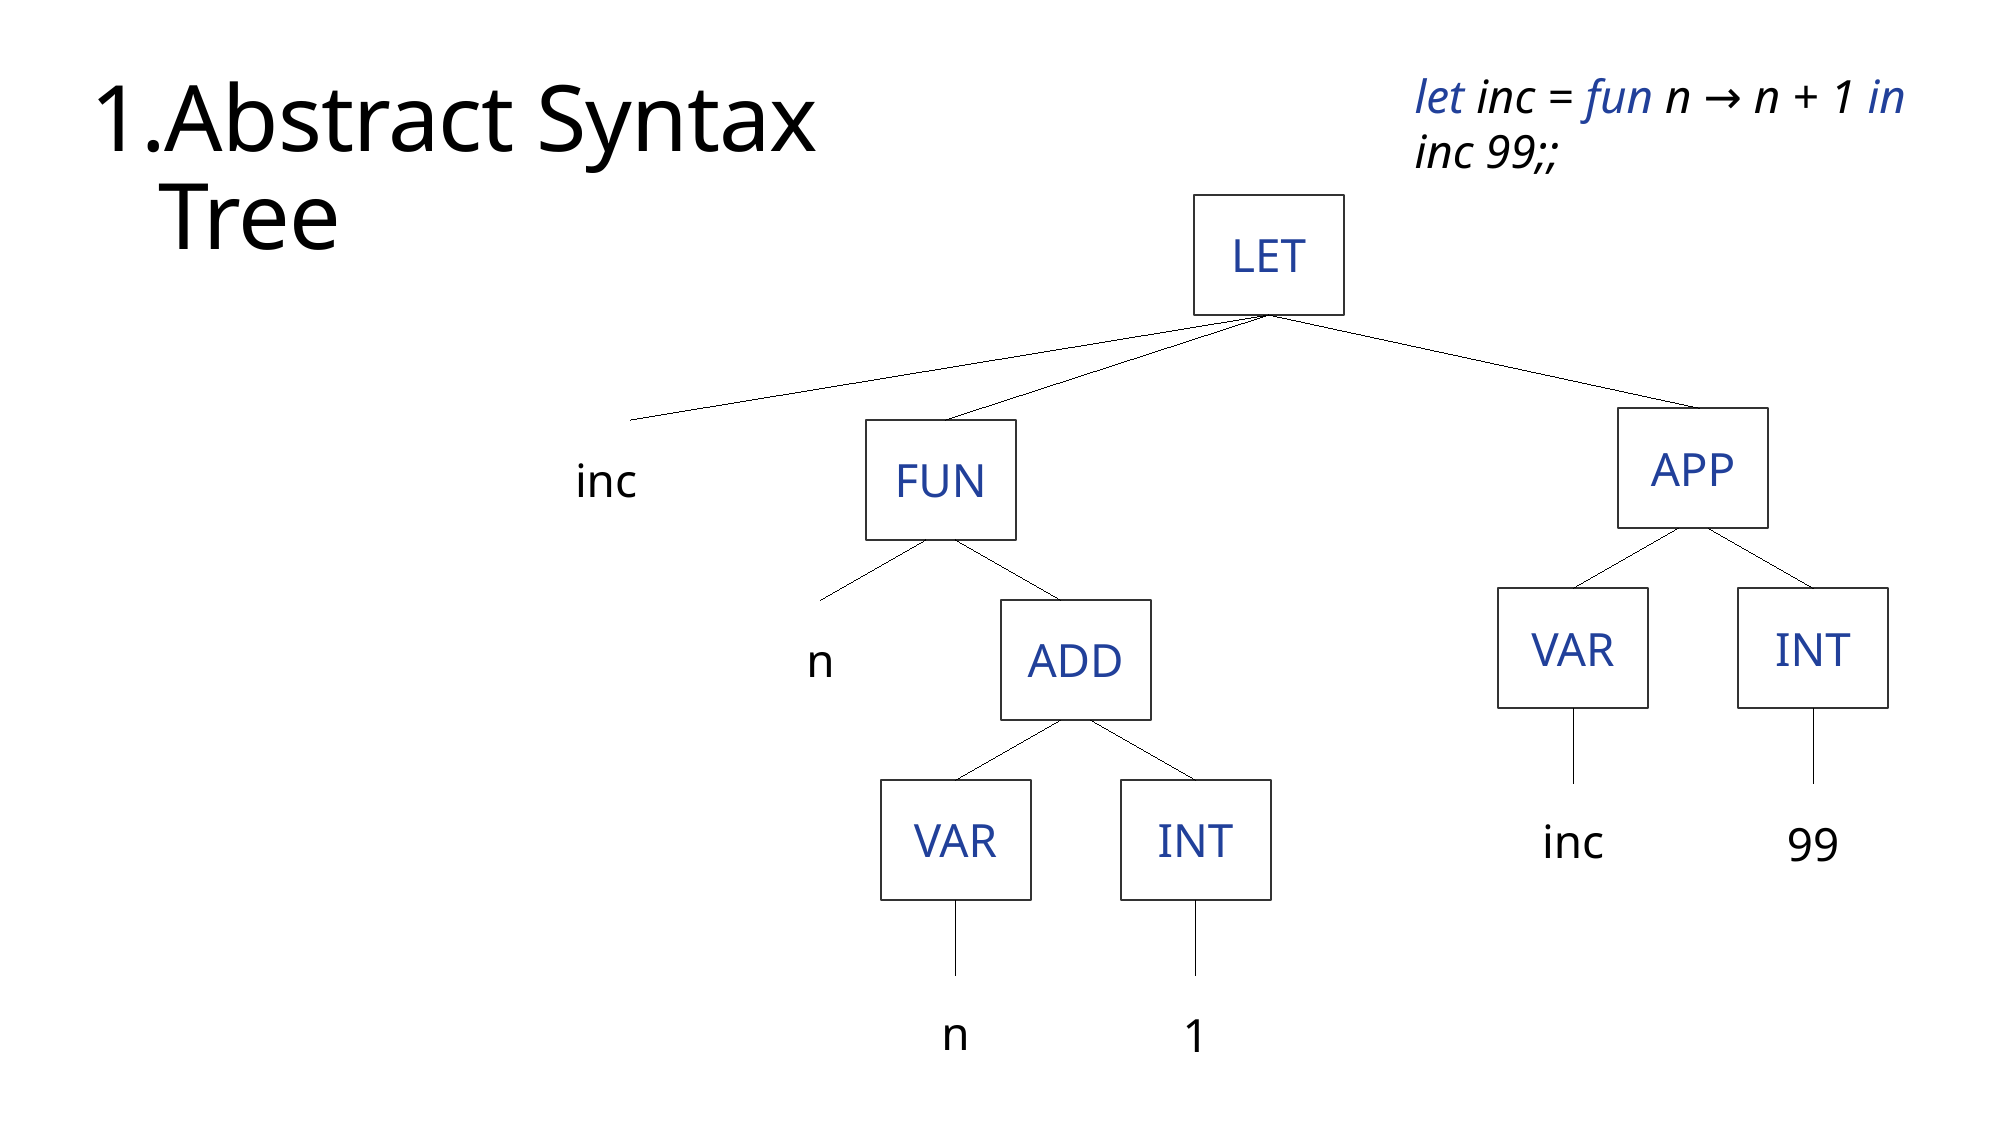

# 1.Abstract Syntax Tree
let inc = fun n → n + 1 in
inc 99;;
LET
APP
inc
FUN
VAR
INT
n
ADD
VAR
INT
inc
99
n
1